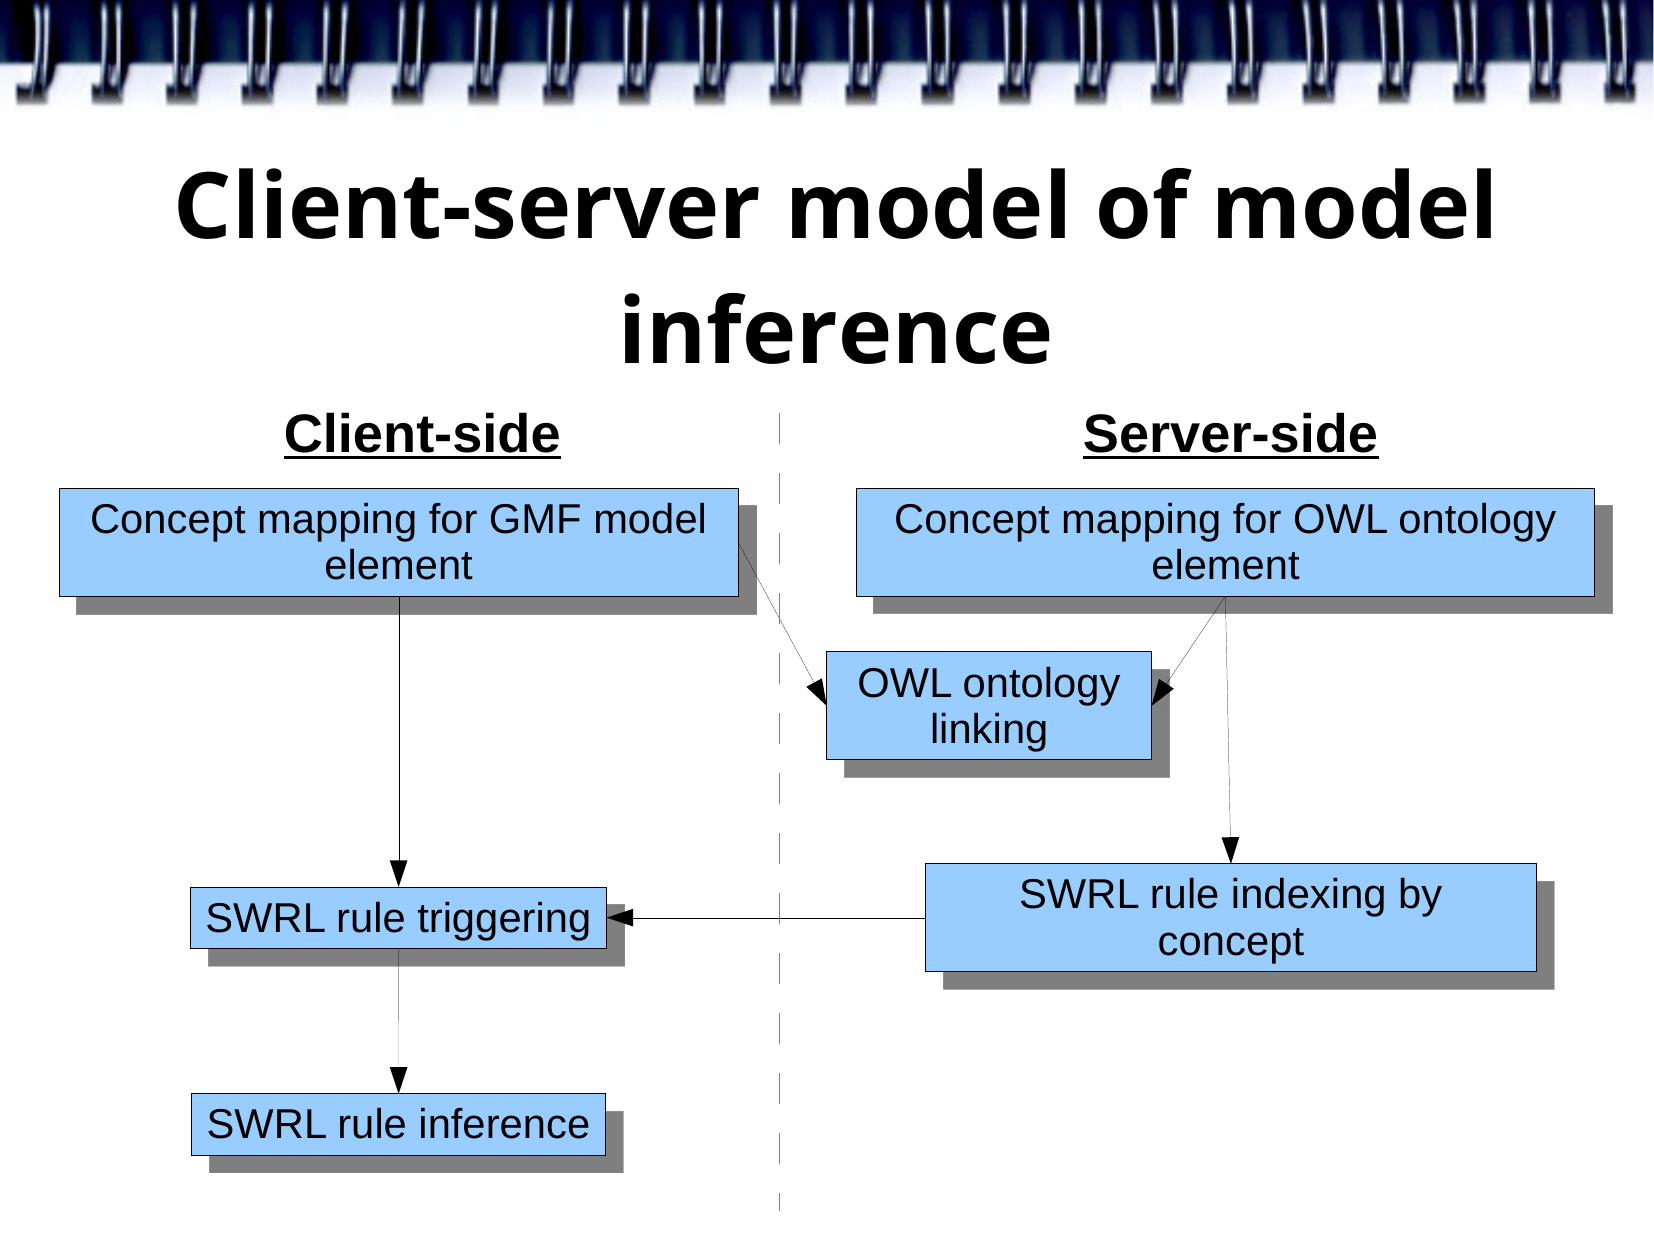

# Client-server model of model inference
Client-side
Server-side
Concept mapping for OWL ontology element
Concept mapping for GMF model element
OWL ontology linking
SWRL rule indexing by concept
SWRL rule triggering
SWRL rule inference